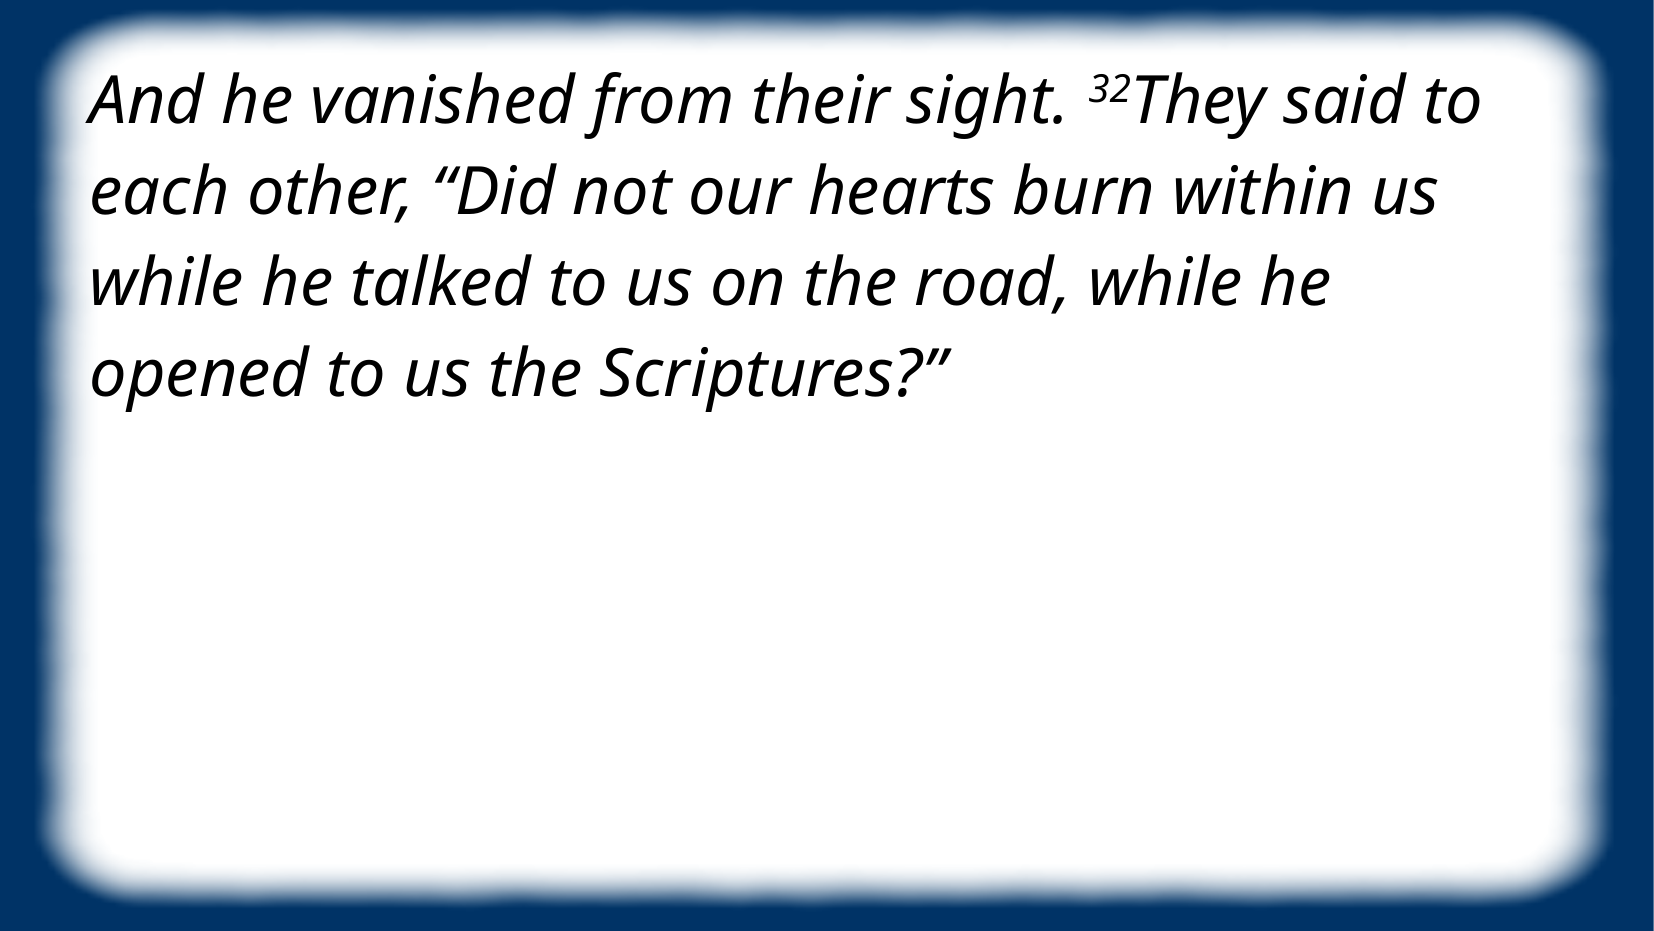

And he vanished from their sight. 32They said to each other, “Did not our hearts burn within us while he talked to us on the road, while he opened to us the Scriptures?”